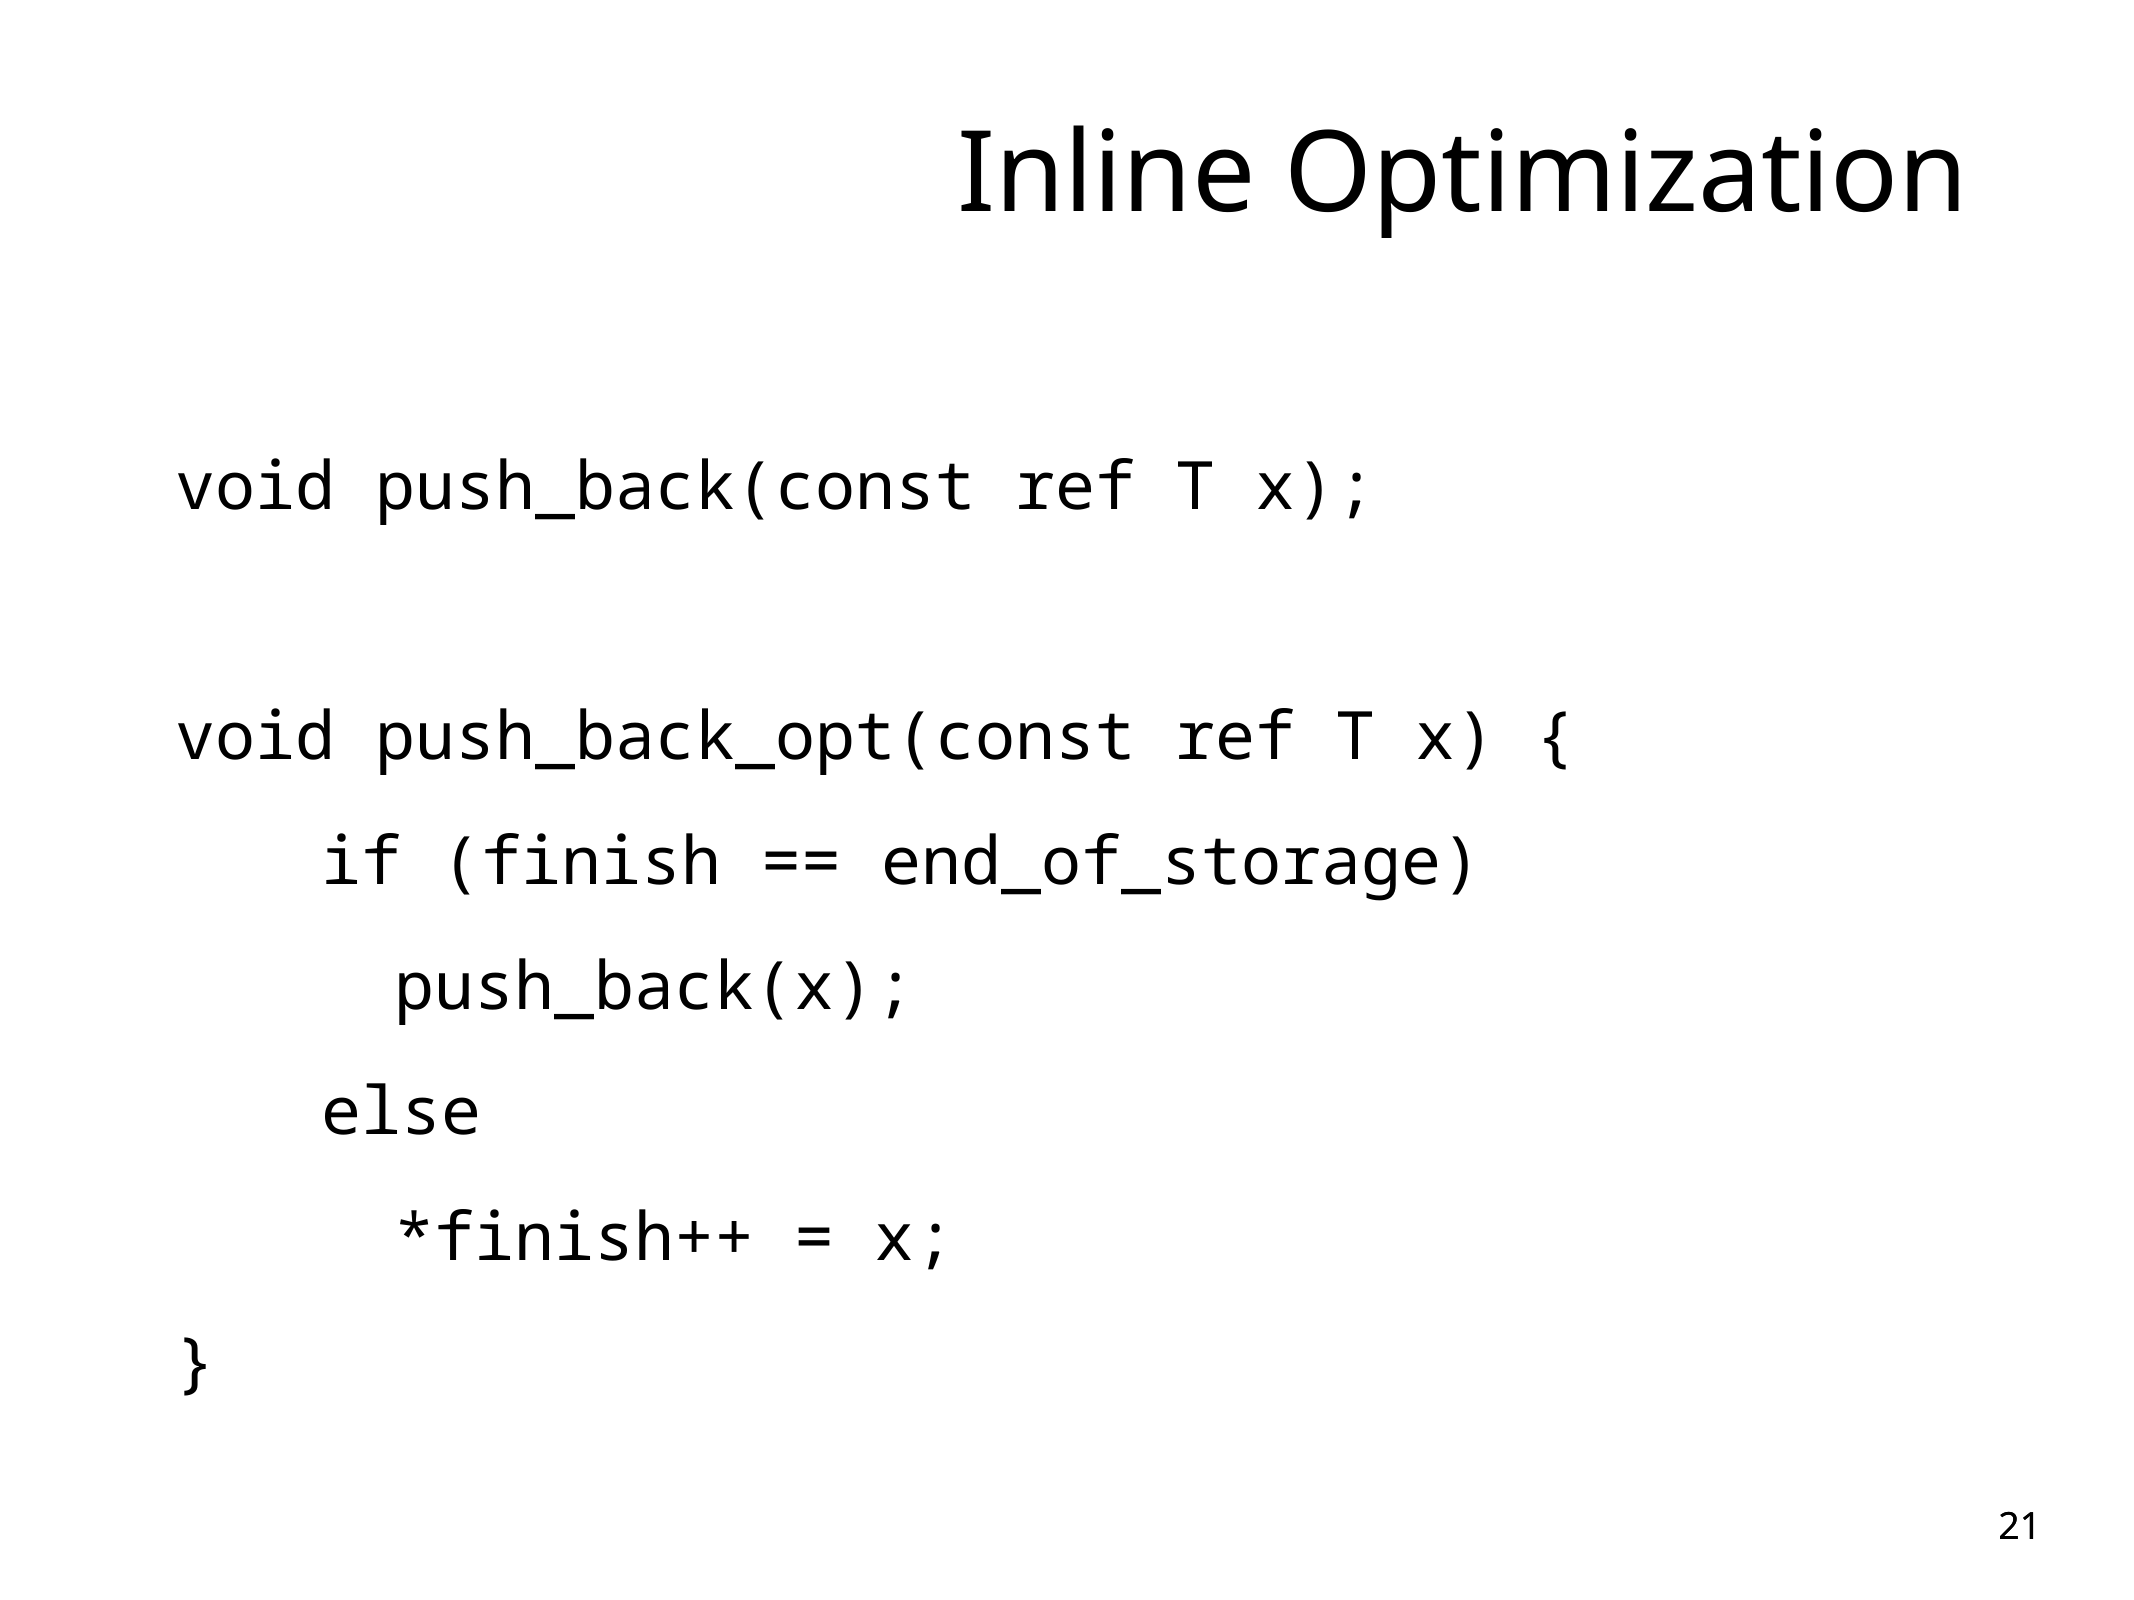

# Inline Optimization
void push_back(const ref T x);
void push_back_opt(const ref T x) {
if (finish == end_of_storage)
push_back(x);
else
*finish++ = x;
}
21